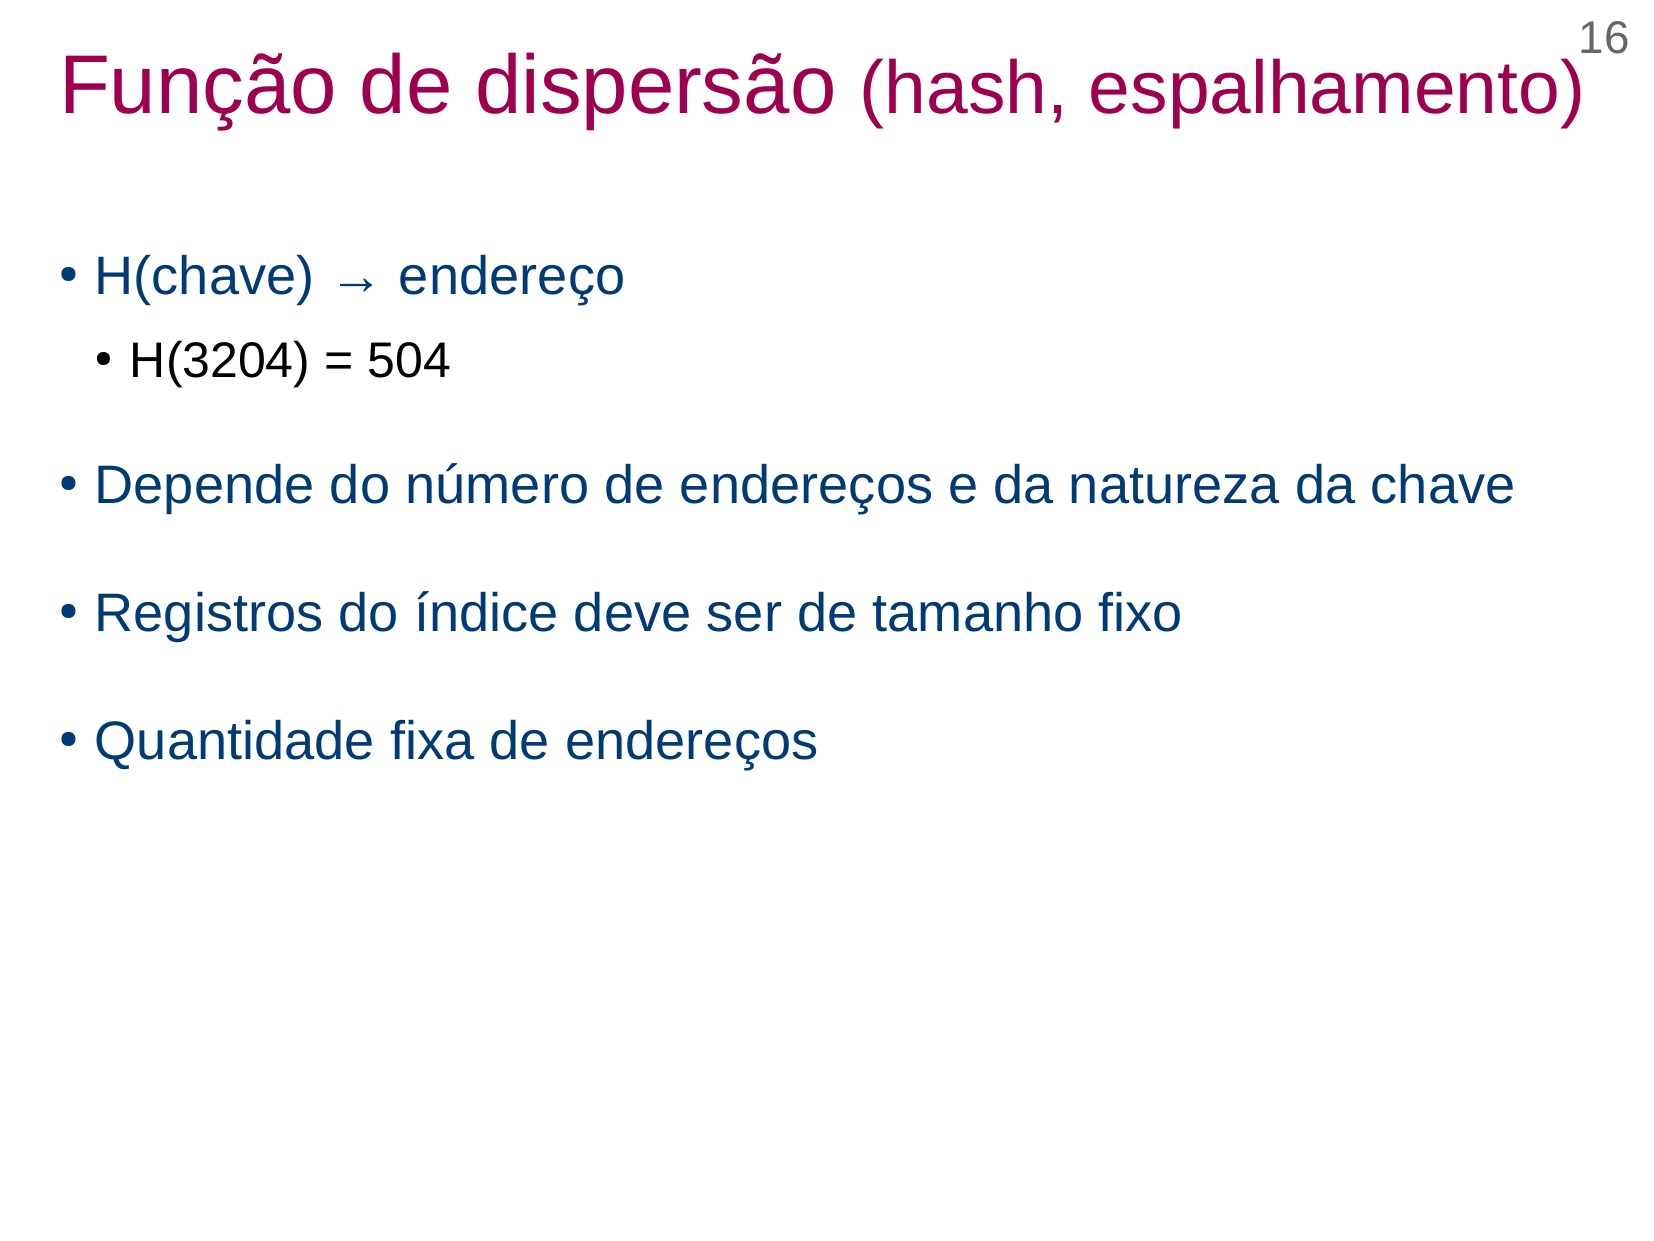

16
# Função de dispersão (hash, espalhamento)
H(chave) → endereço
H(3204) = 504
Depende do número de endereços e da natureza da chave
Registros do índice deve ser de tamanho fixo
Quantidade fixa de endereços